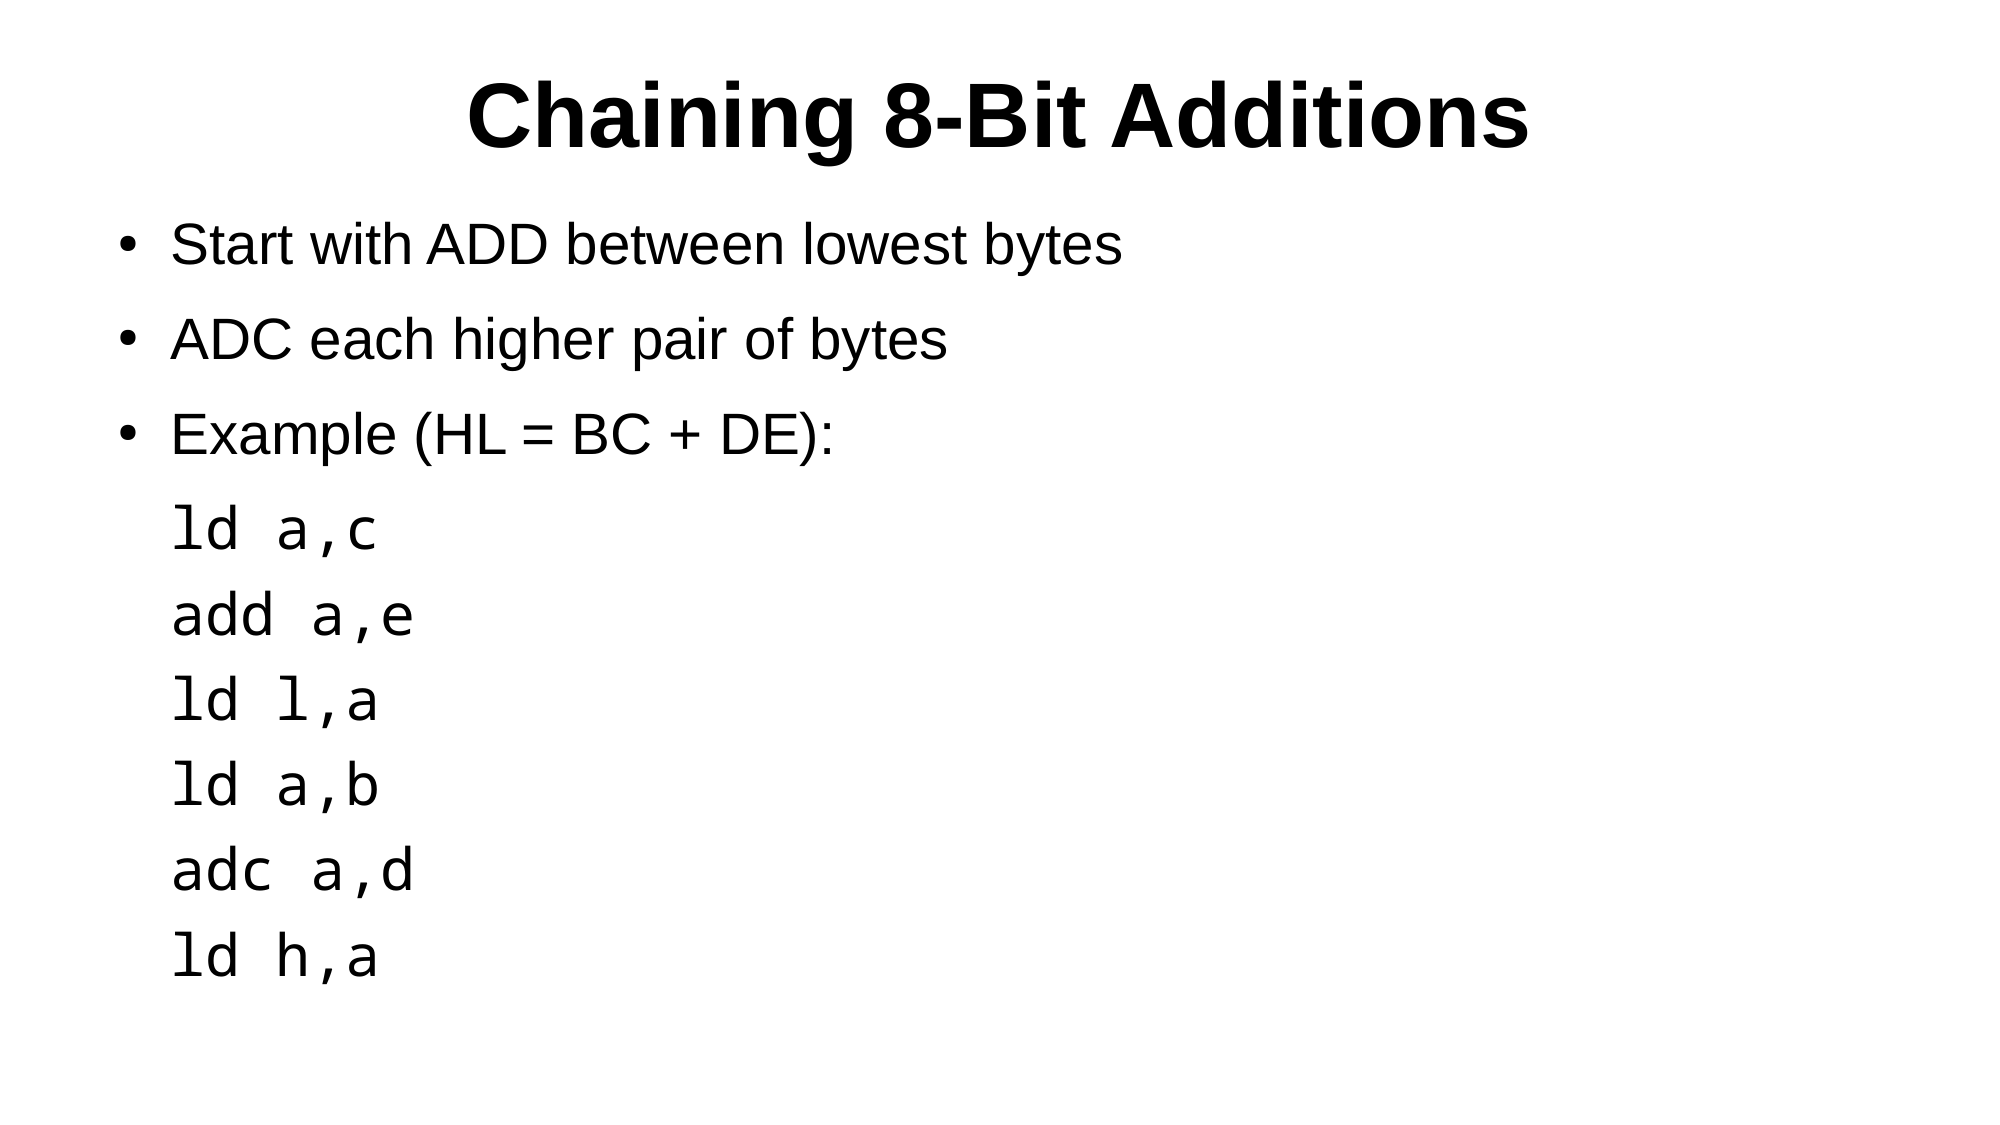

# Chaining 8-Bit Additions
Start with ADD between lowest bytes
ADC each higher pair of bytes
Example (HL = BC + DE):
ld a,c
add a,e
ld l,a
ld a,b
adc a,d
ld h,a